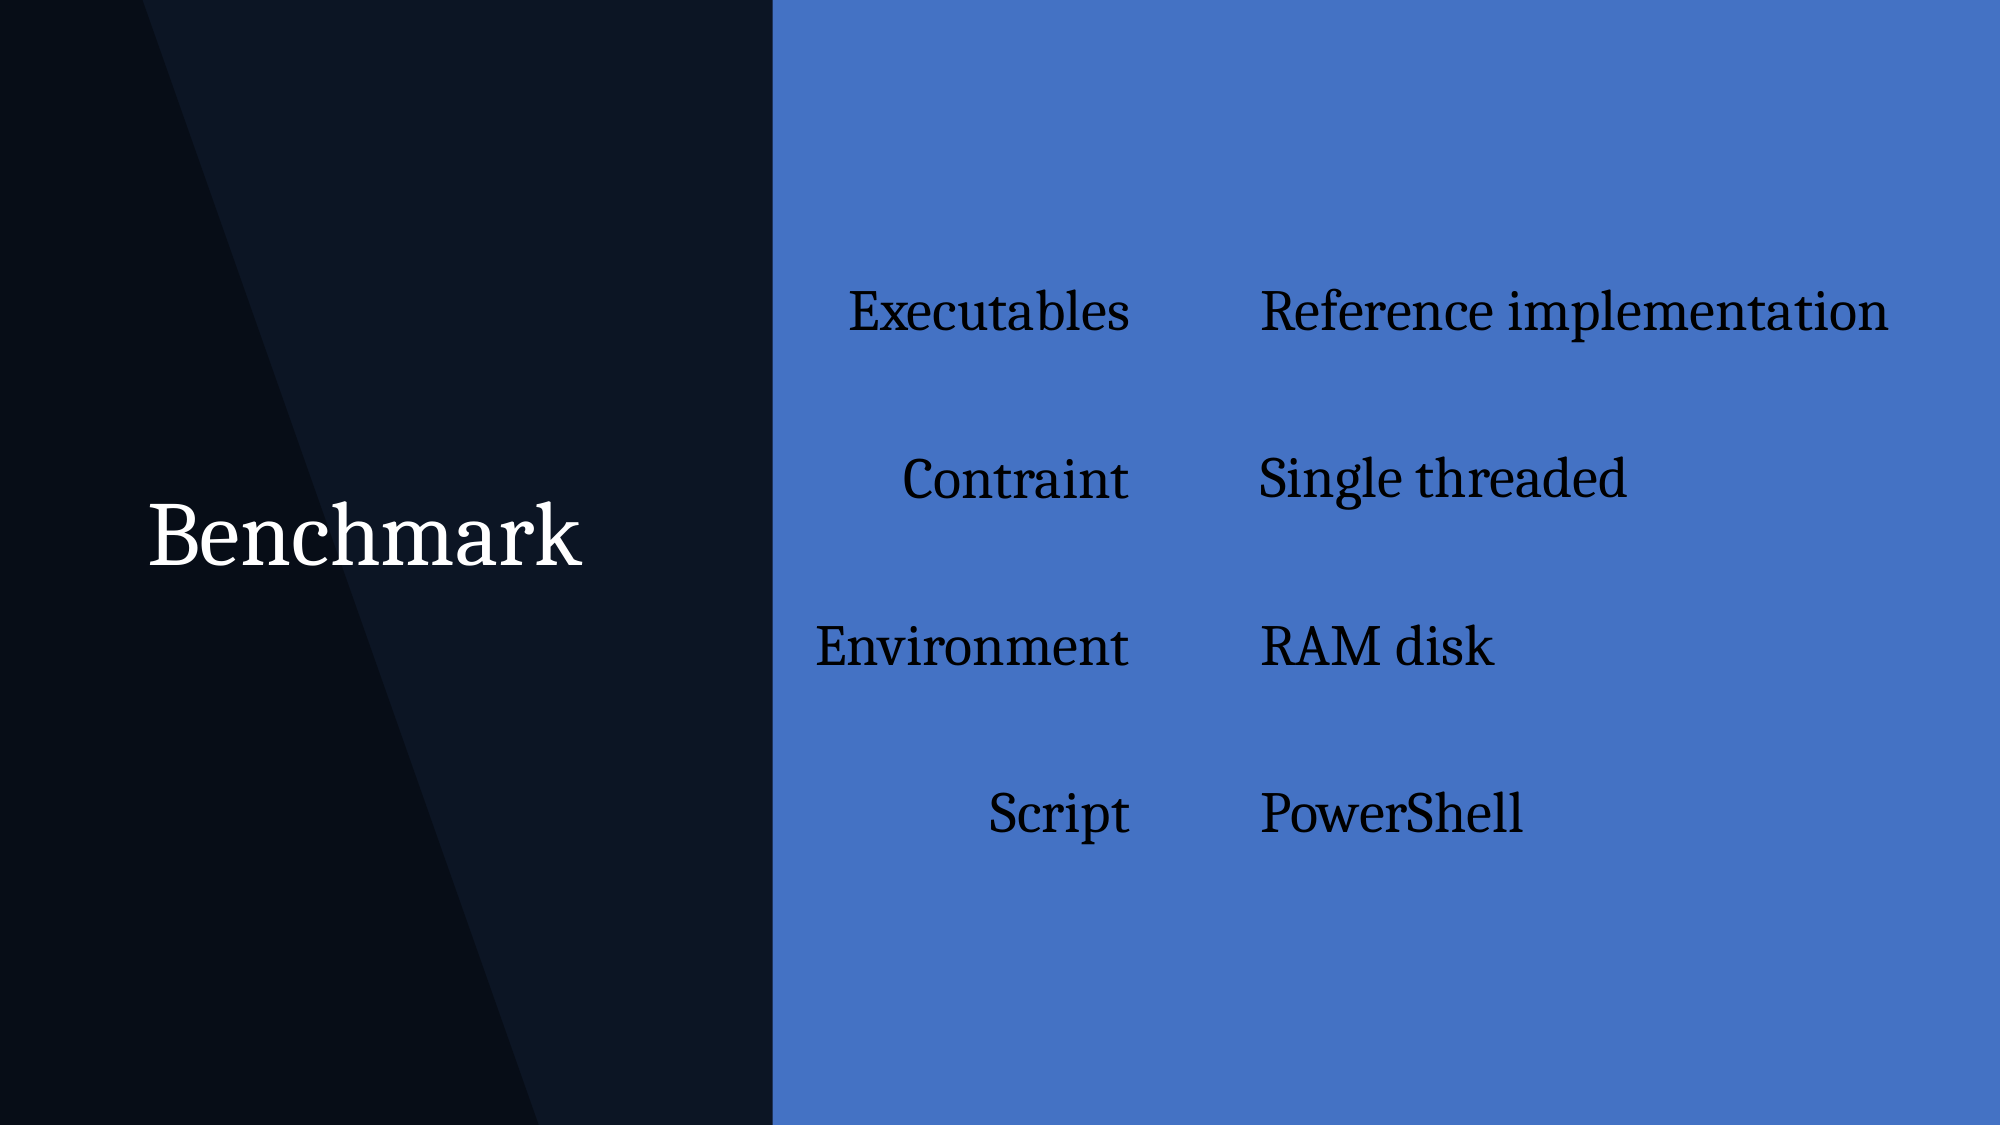

Executables
Contraint
Environment
Script
Reference implementation
Single threaded
RAM disk
PowerShell
# Benchmark